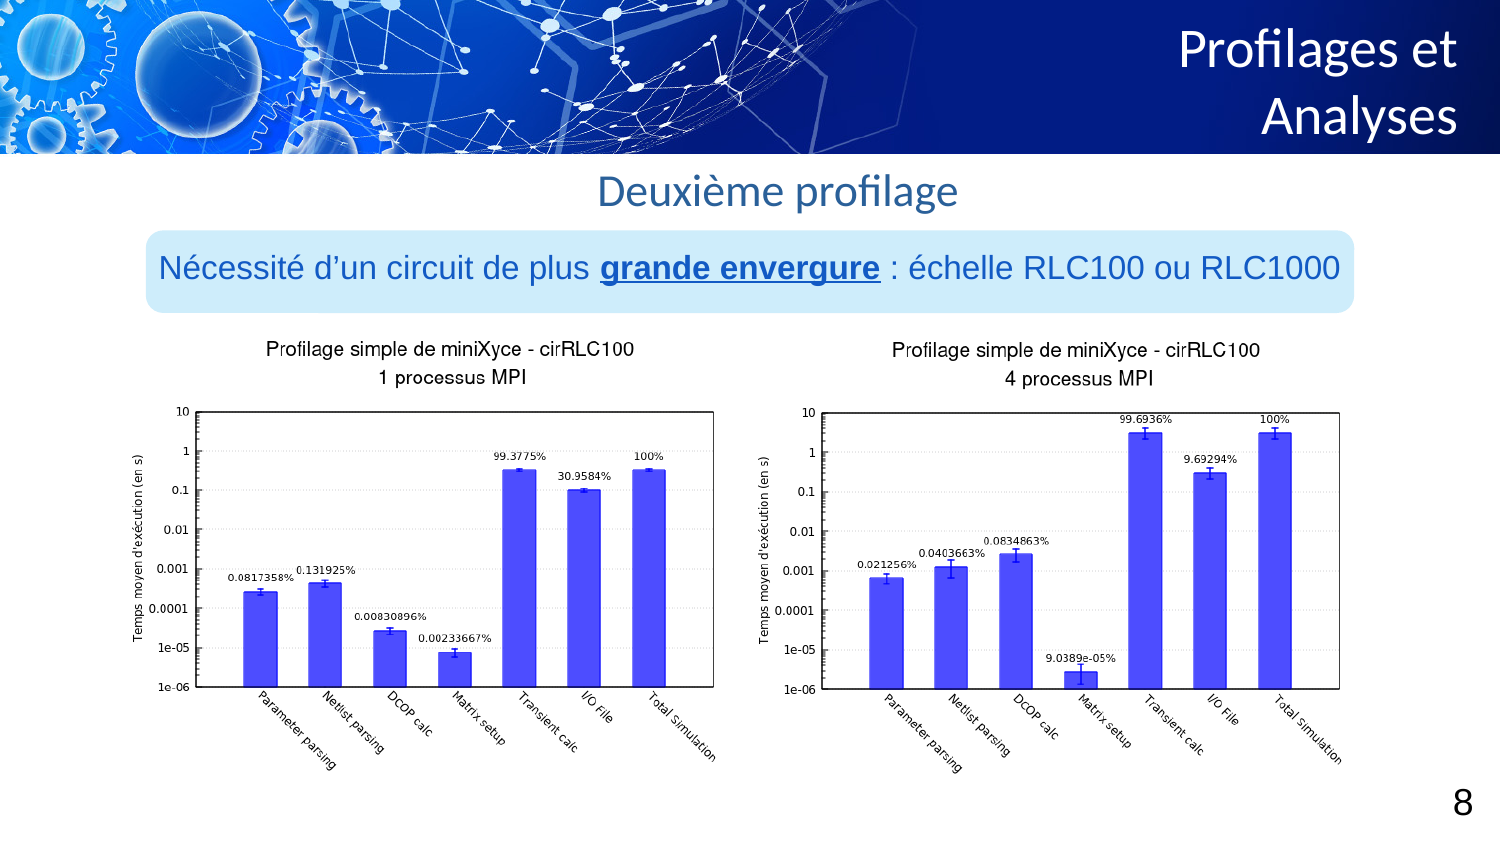

# Profilages et Analyses
Deuxième profilage
Nécessité d’un circuit de plus grande envergure : échelle RLC100 ou RLC1000